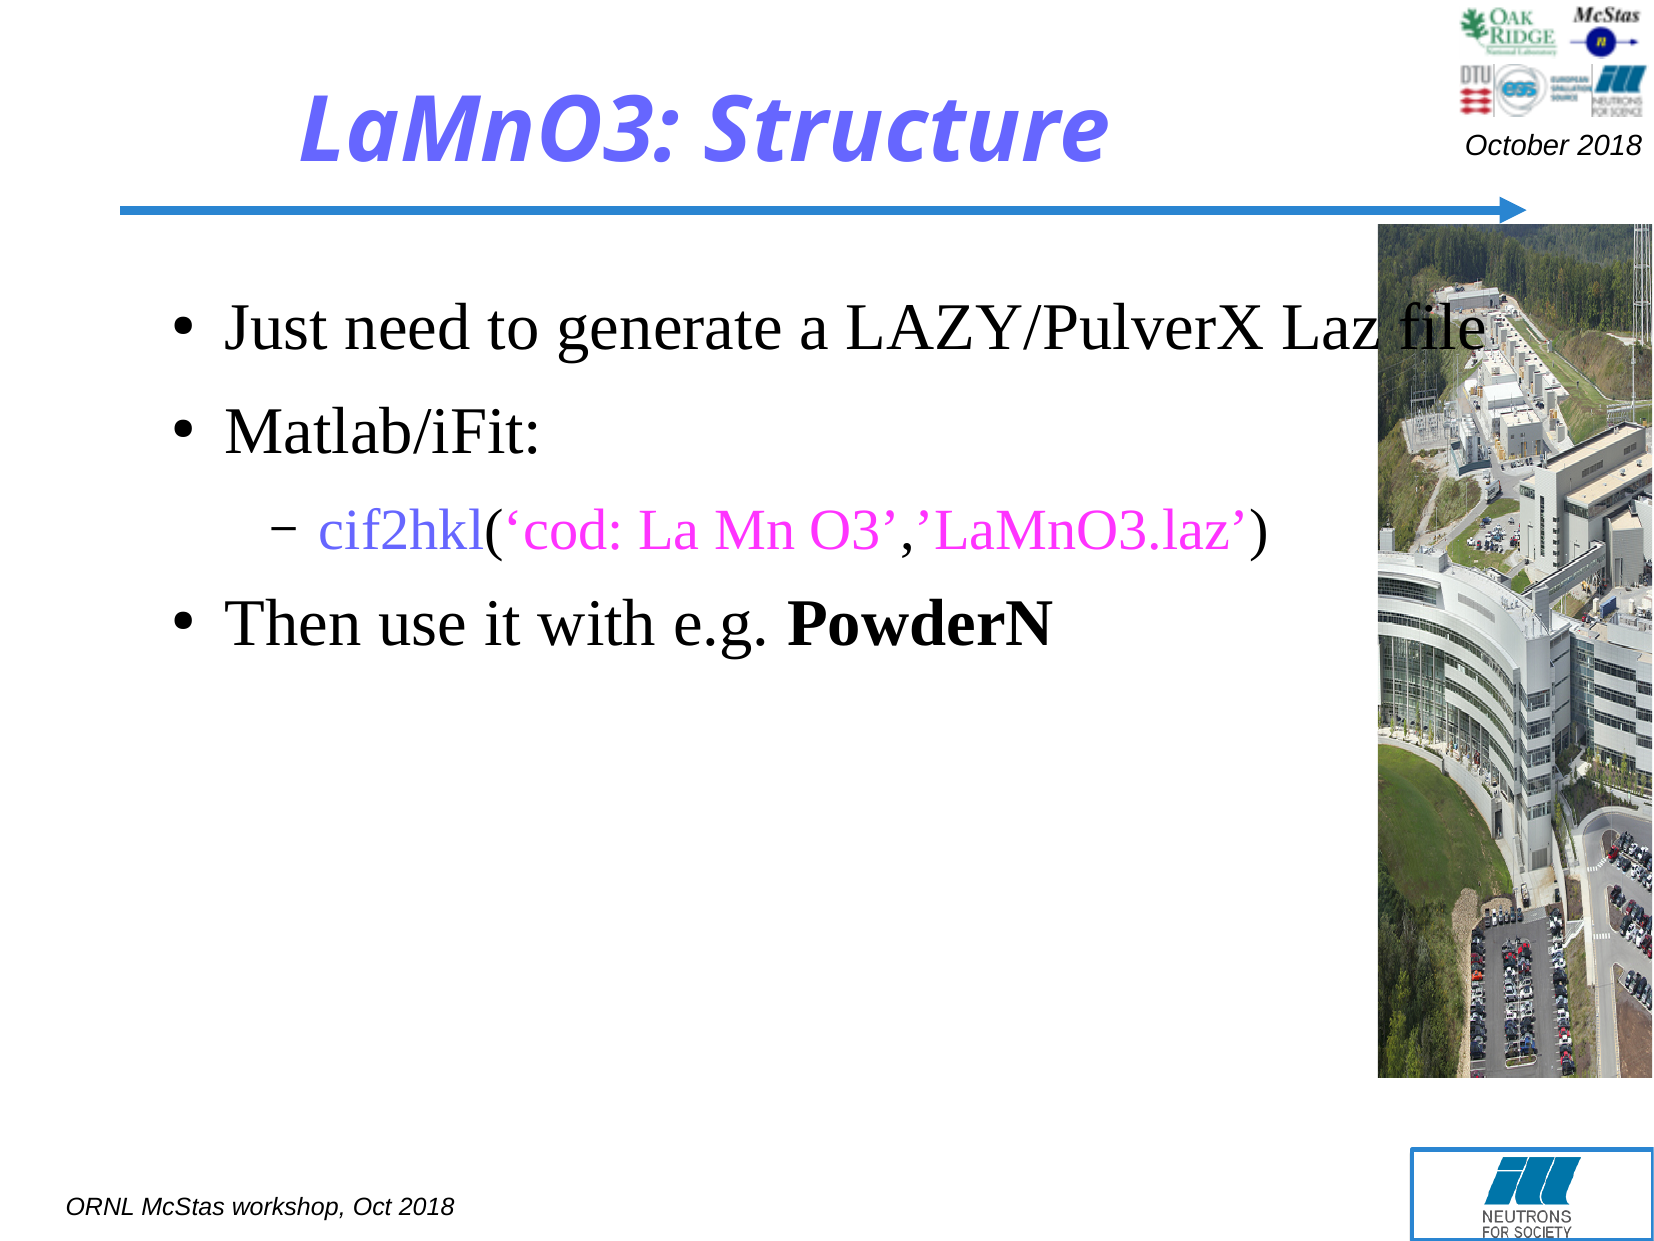

# LaMnO3: Structure
Just need to generate a LAZY/PulverX Laz file
Matlab/iFit:
cif2hkl(‘cod: La Mn O3’,’LaMnO3.laz’)
Then use it with e.g. PowderN